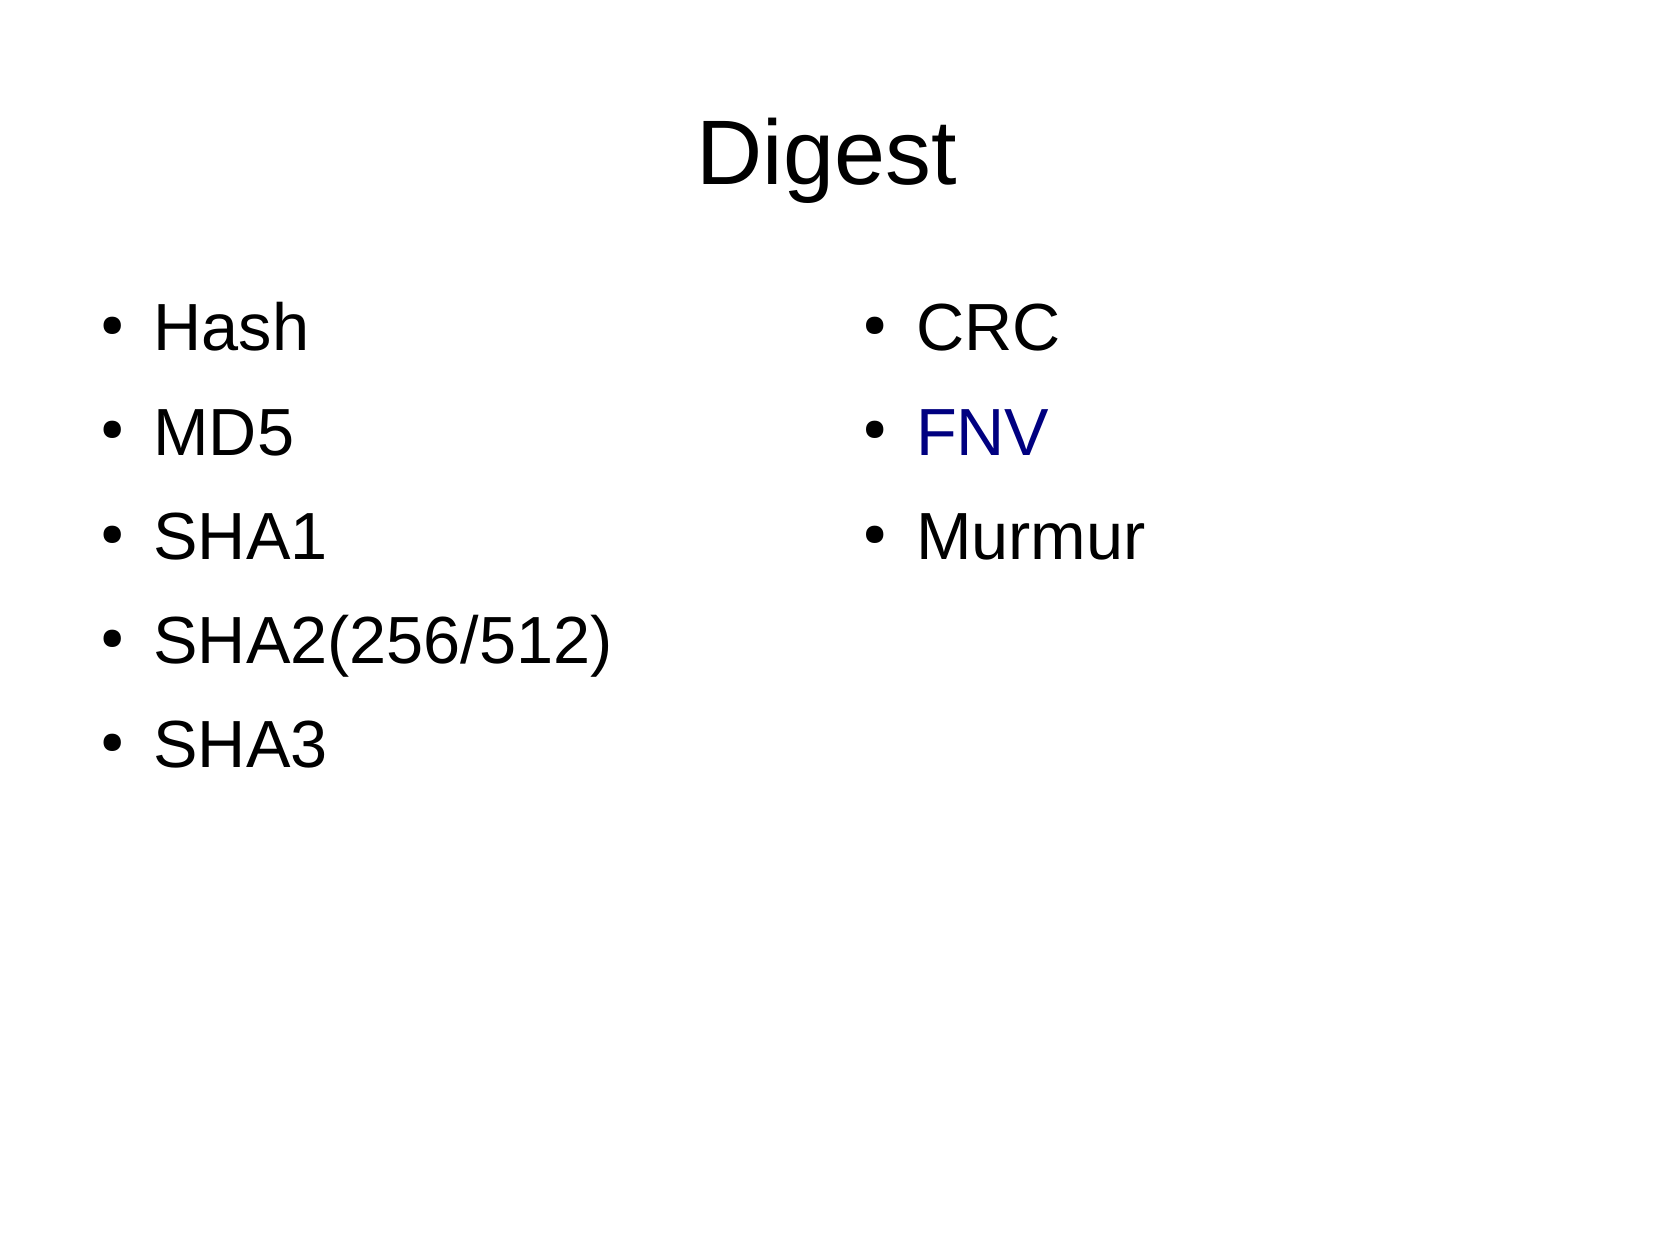

# Digest
Hash
MD5
SHA1
SHA2(256/512)
SHA3
CRC
FNV
Murmur